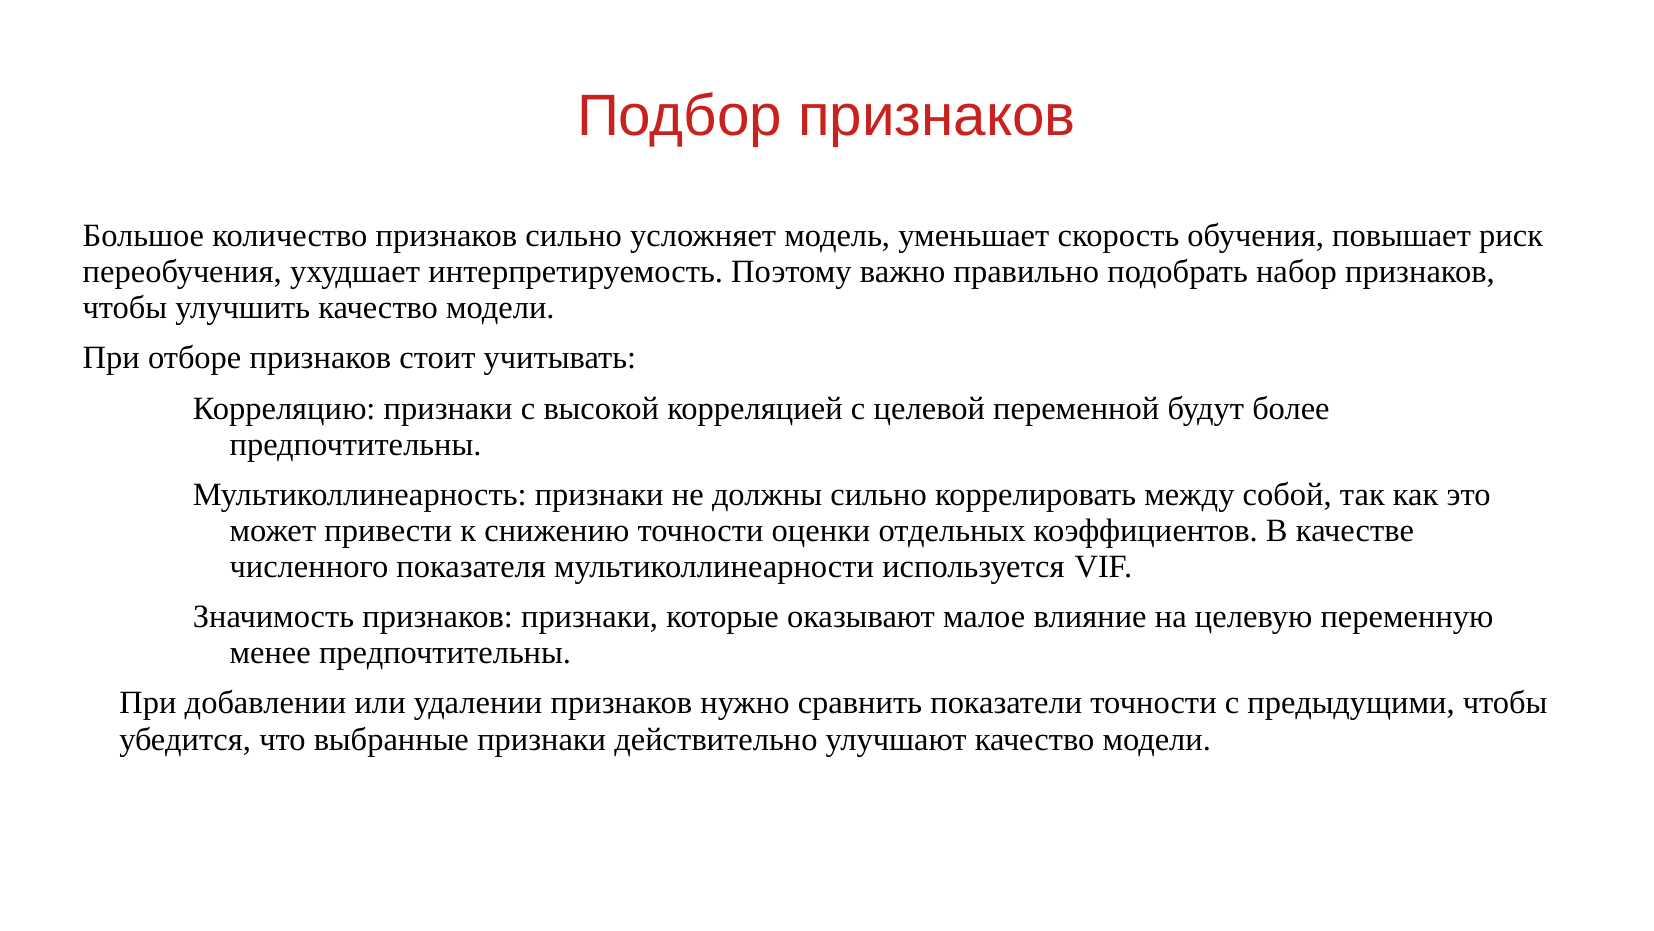

# Подбор признаков
Большое количество признаков сильно усложняет модель, уменьшает скорость обучения, повышает риск переобучения, ухудшает интерпретируемость. Поэтому важно правильно подобрать набор признаков, чтобы улучшить качество модели.
При отборе признаков стоит учитывать:
Корреляцию: признаки с высокой корреляцией с целевой переменной будут более предпочтительны.
Мультиколлинеарность: признаки не должны сильно коррелировать между собой, так как это может привести к снижению точности оценки отдельных коэффициентов. В качестве численного показателя мультиколлинеарности используется VIF.
Значимость признаков: признаки, которые оказывают малое влияние на целевую переменную менее предпочтительны.
При добавлении или удалении признаков нужно сравнить показатели точности с предыдущими, чтобы убедится, что выбранные признаки действительно улучшают качество модели.